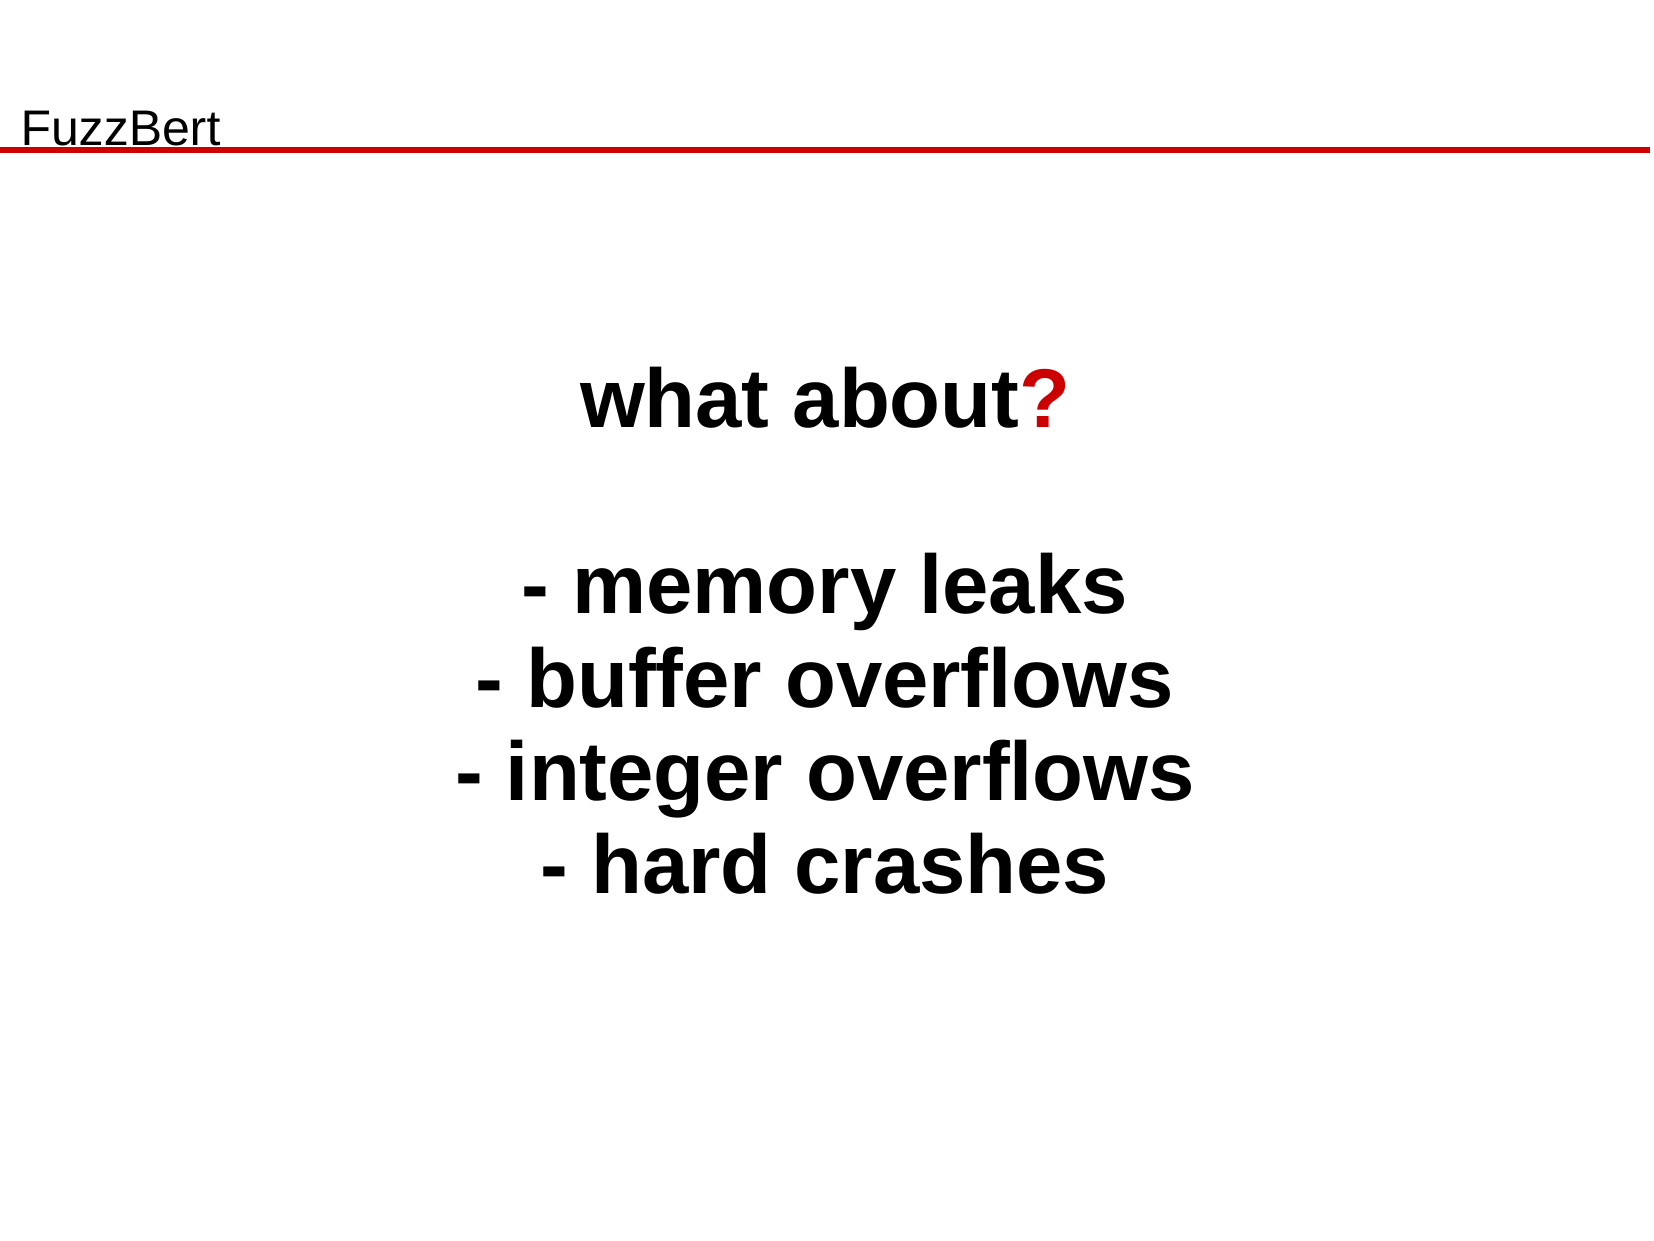

#
FuzzBert
what about?
- memory leaks
- buffer overflows
- integer overflows
- hard crashes